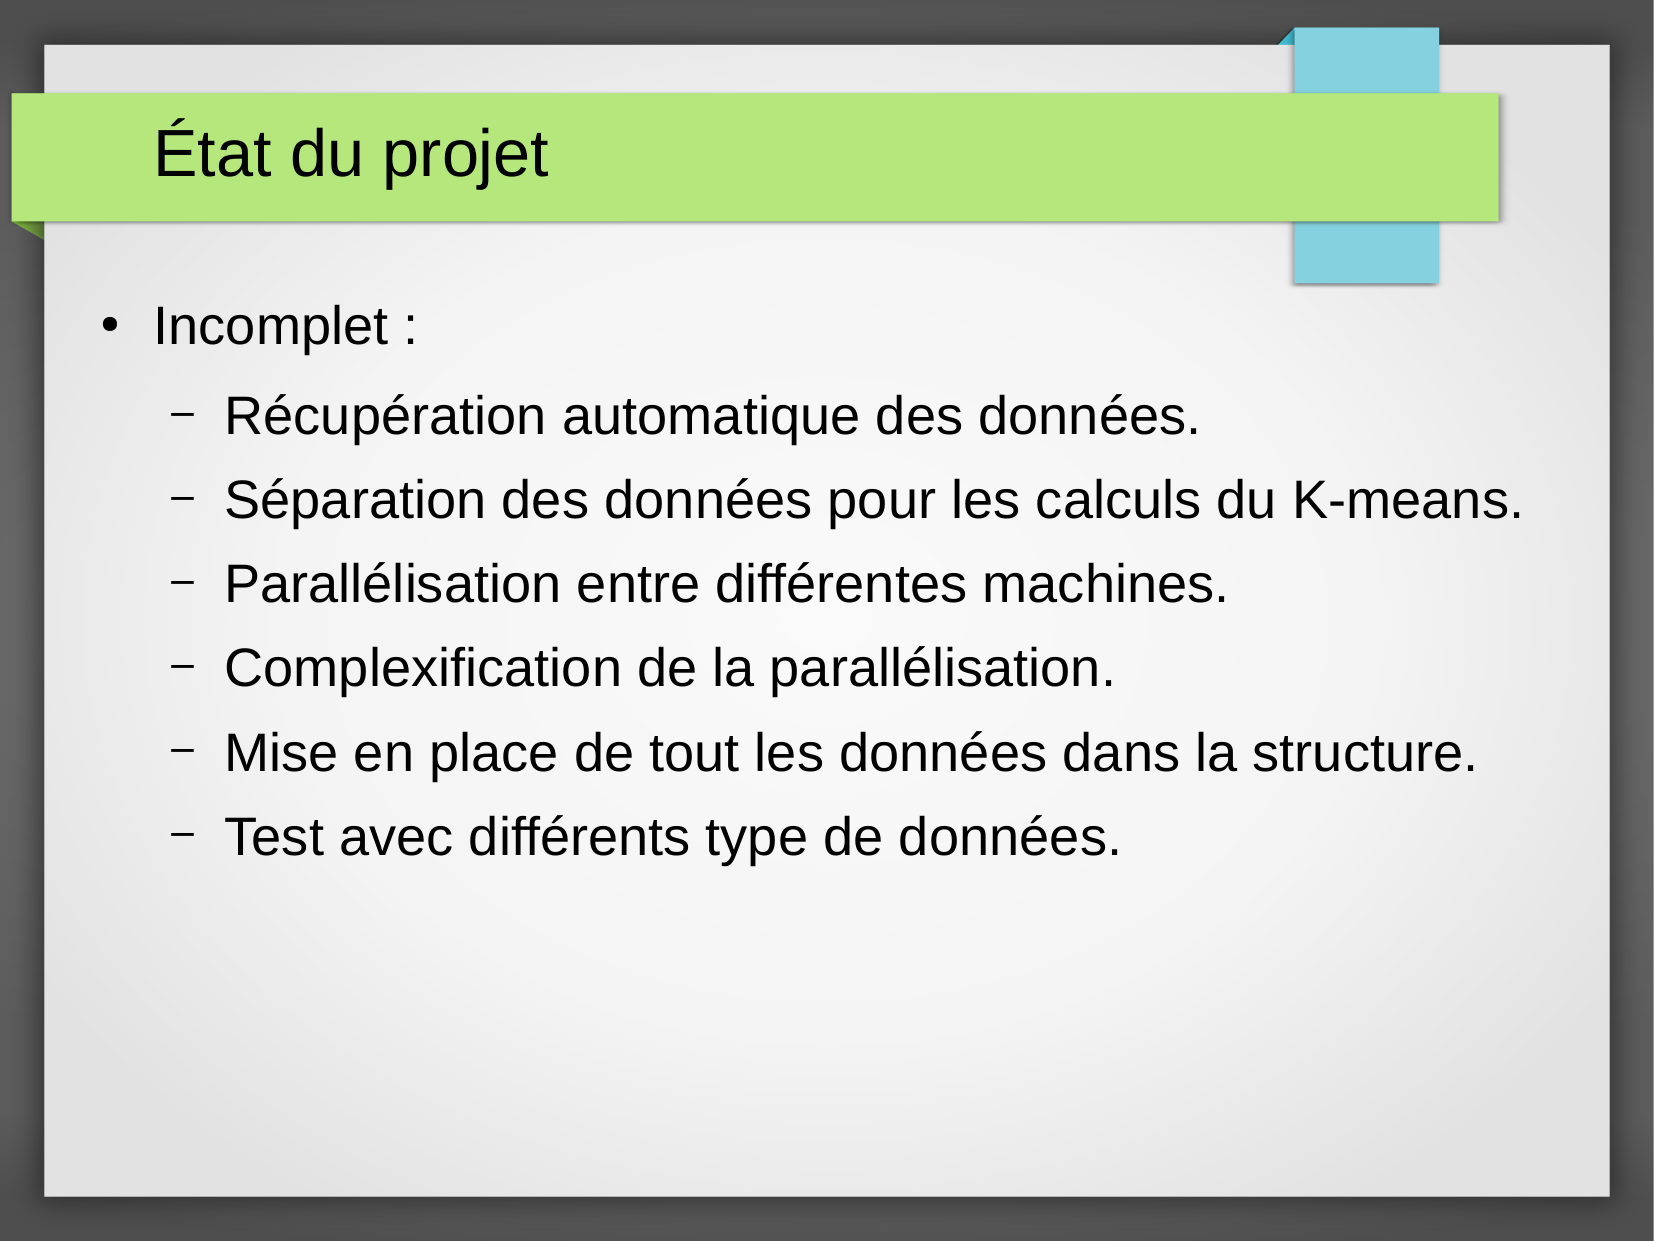

# État du projet
Incomplet :
Récupération automatique des données.
Séparation des données pour les calculs du K-means.
Parallélisation entre différentes machines.
Complexification de la parallélisation.
Mise en place de tout les données dans la structure.
Test avec différents type de données.